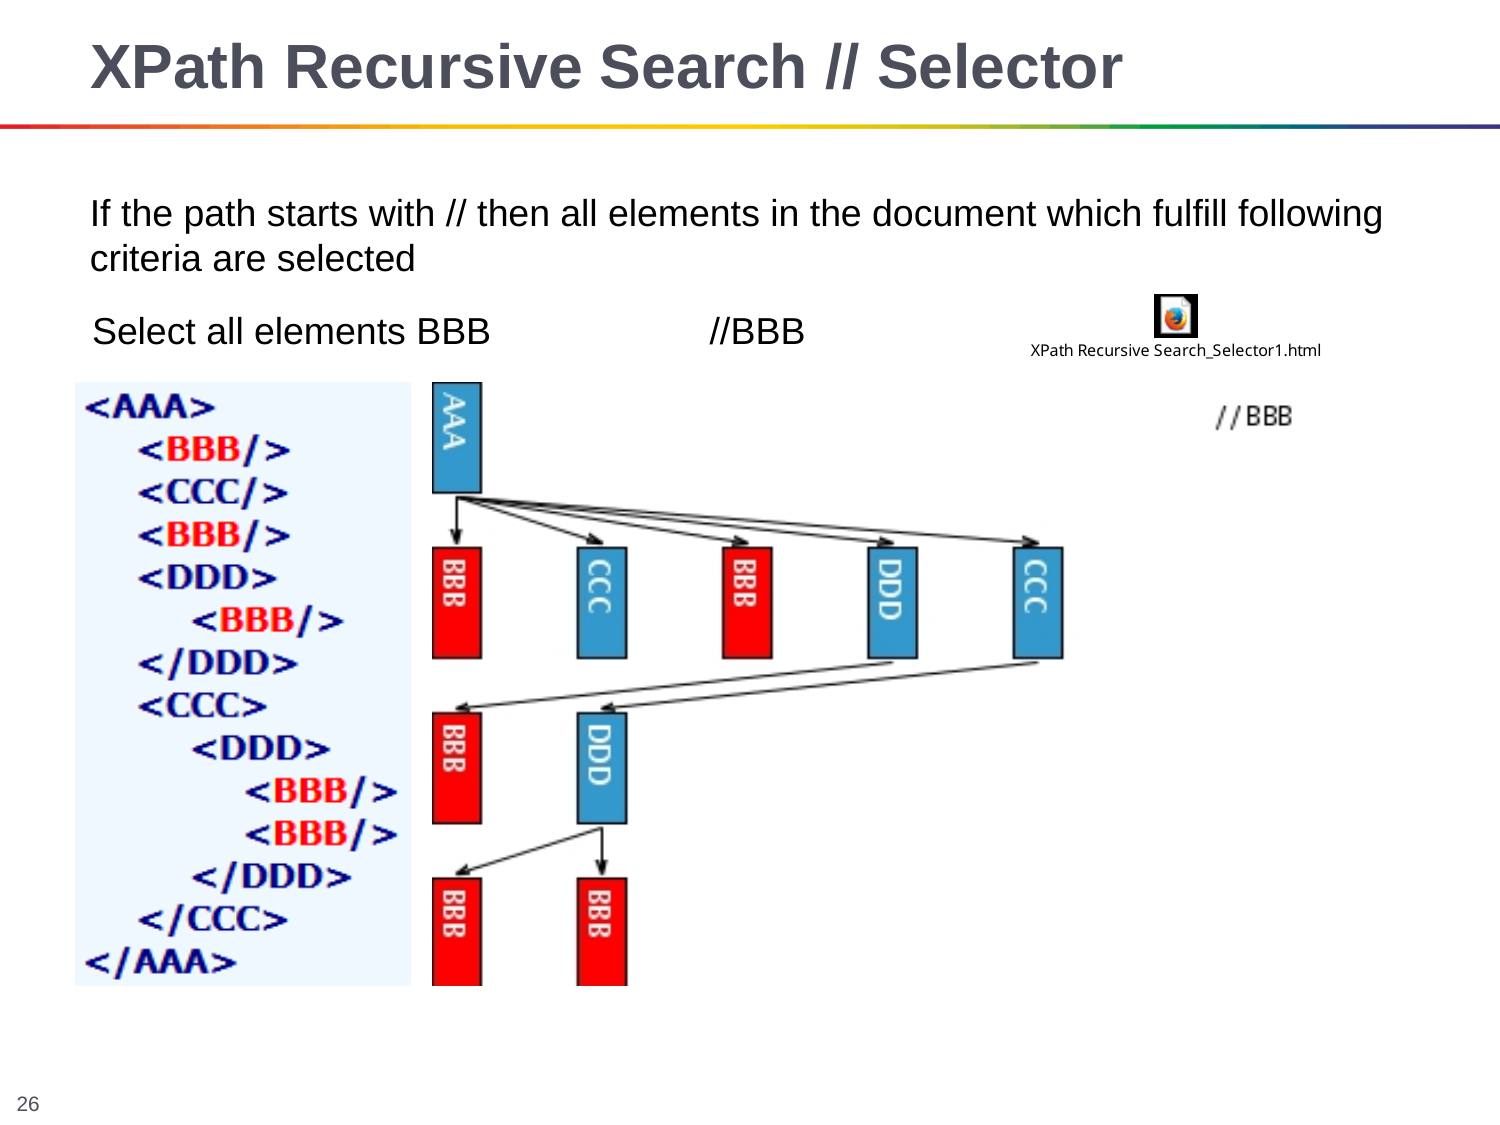

# XPath Recursive Search // Selector
If the path starts with // then all elements in the document which fulfill following criteria are selected
//BBB
Select all elements BBB